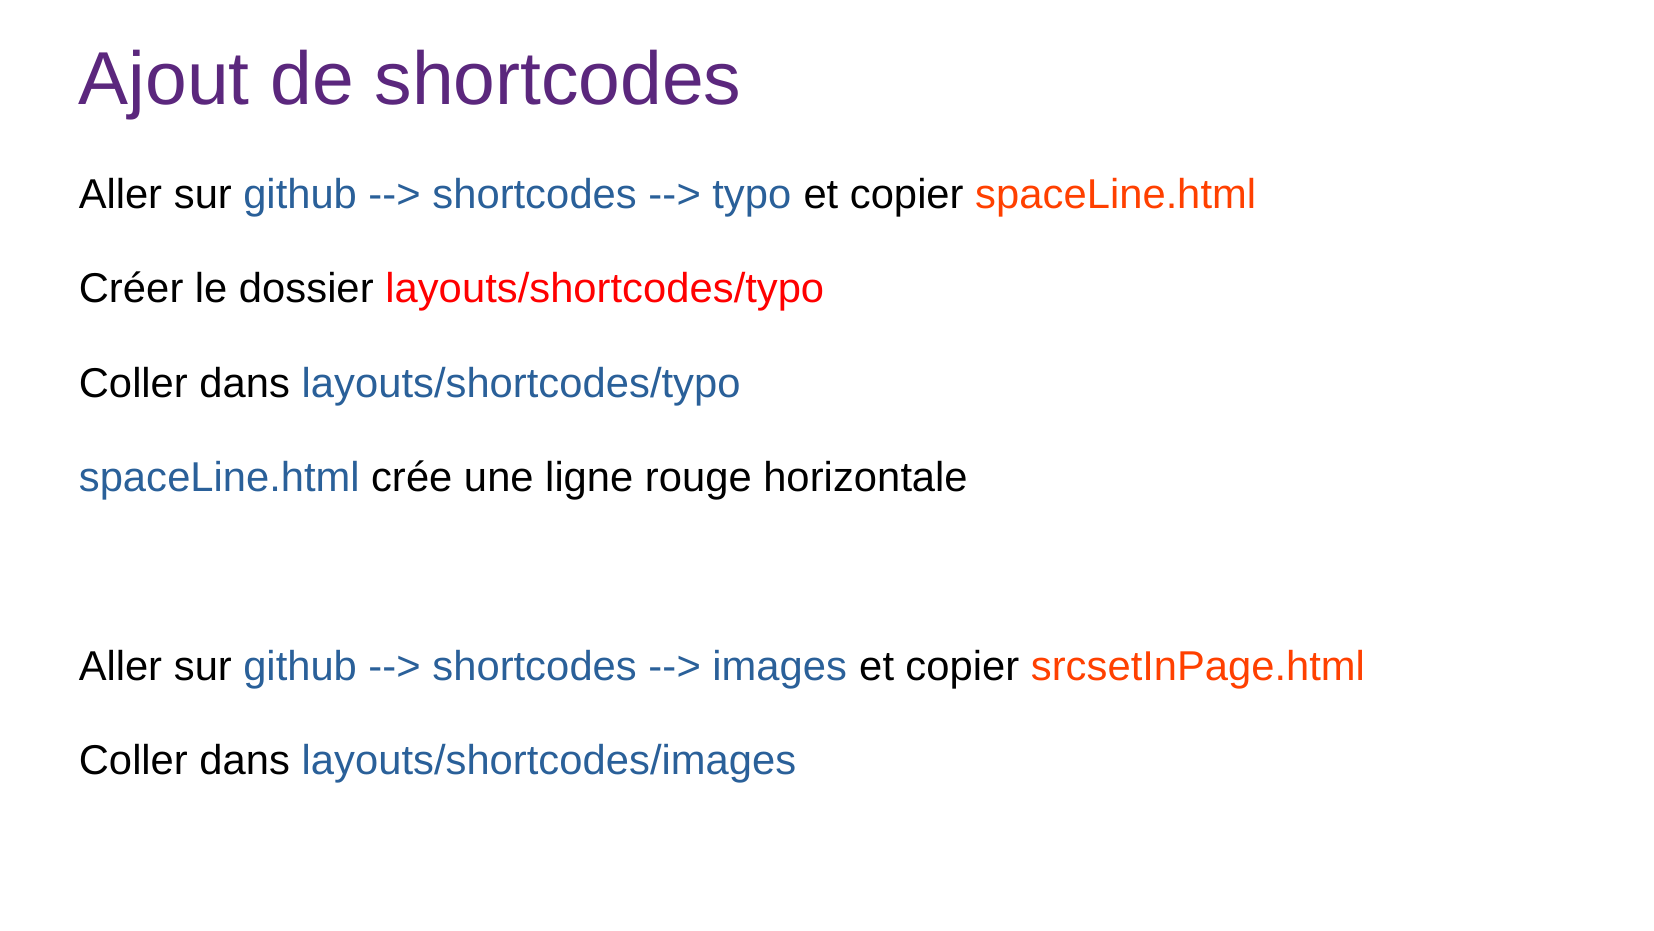

# Ajout de shortcodes
Aller sur github --> shortcodes --> typo et copier spaceLine.html
Créer le dossier layouts/shortcodes/typo
Coller dans layouts/shortcodes/typo
spaceLine.html crée une ligne rouge horizontale
Aller sur github --> shortcodes --> images et copier srcsetInPage.html
Coller dans layouts/shortcodes/images